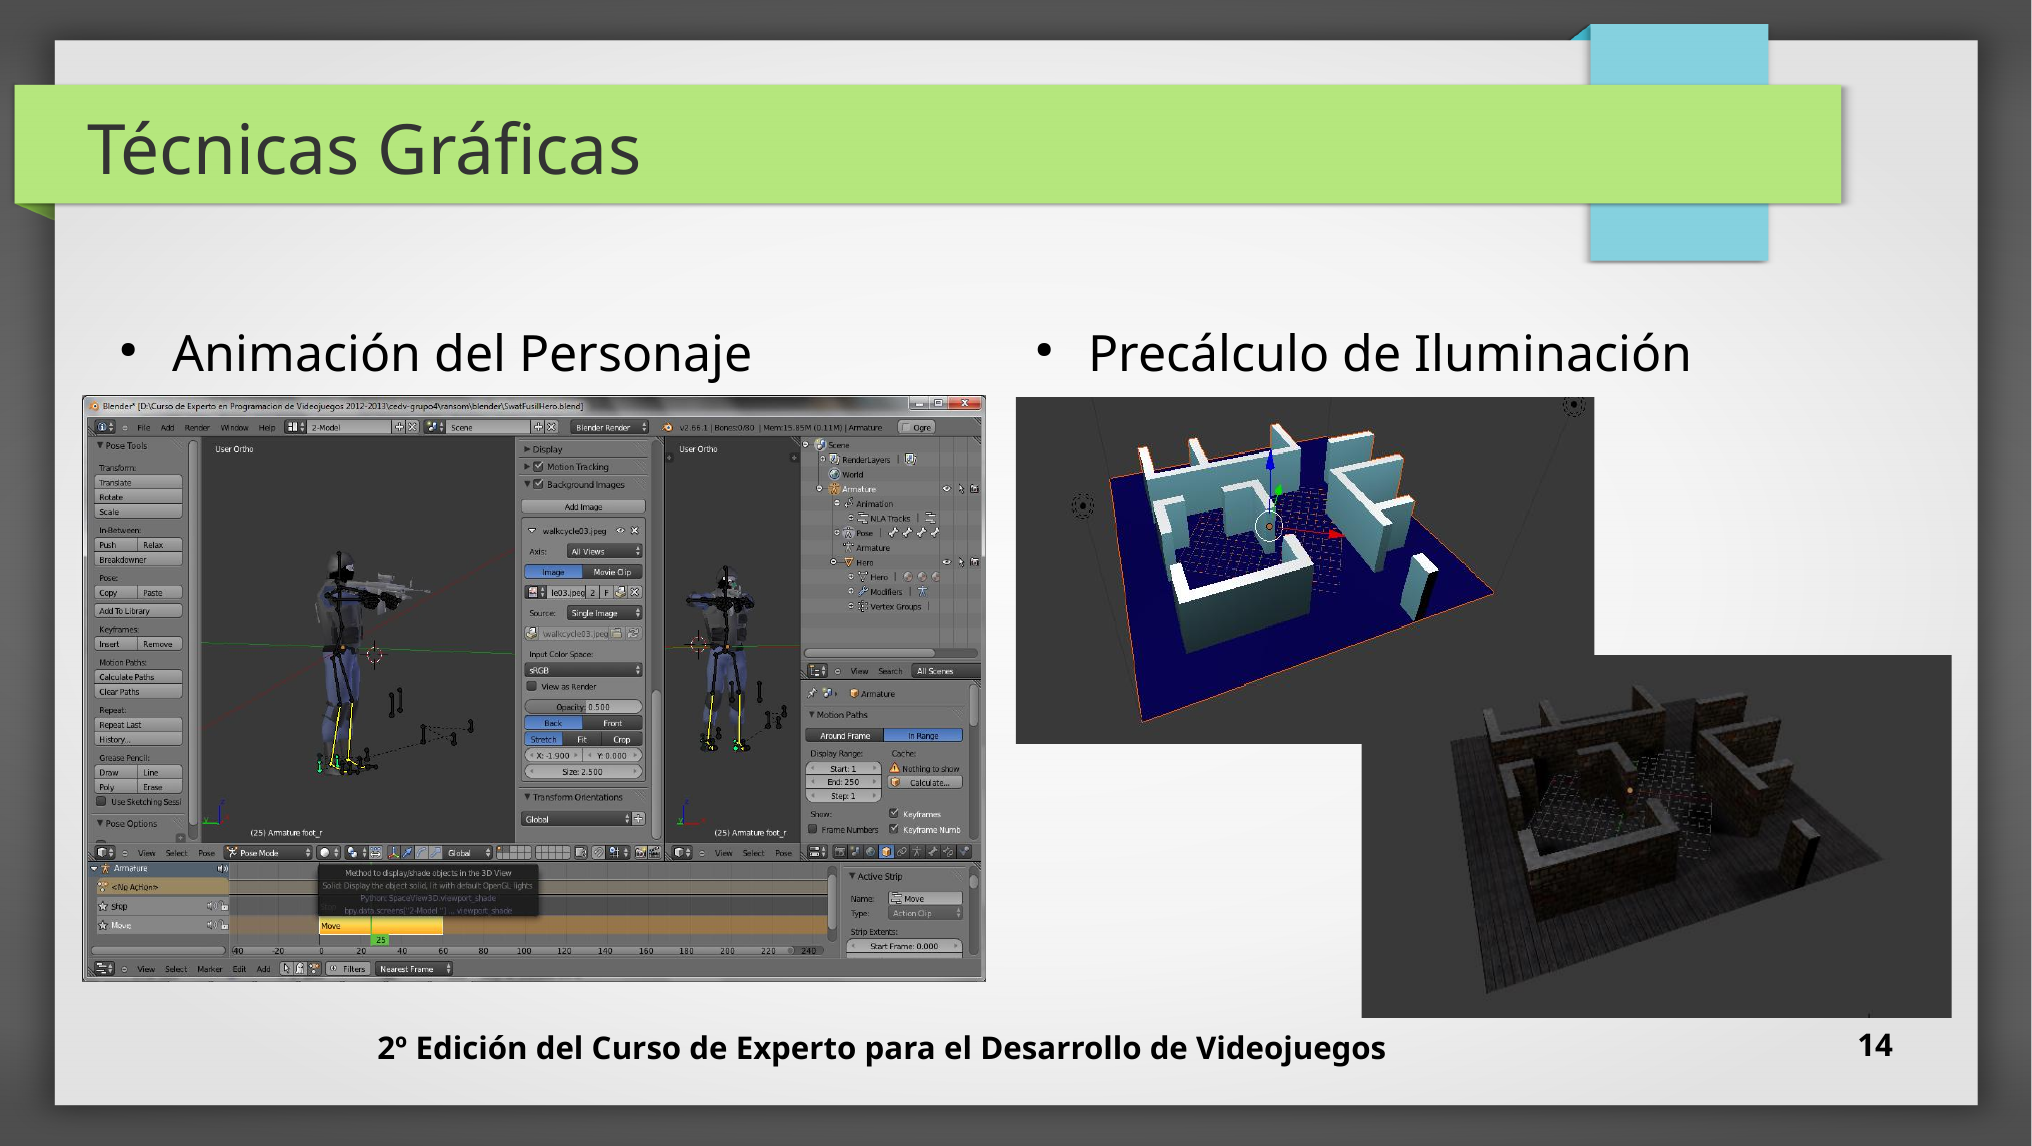

# Técnicas Gráficas
Animación del Personaje
Precálculo de Iluminación
2º Edición del Curso de Experto para el Desarrollo de Videojuegos